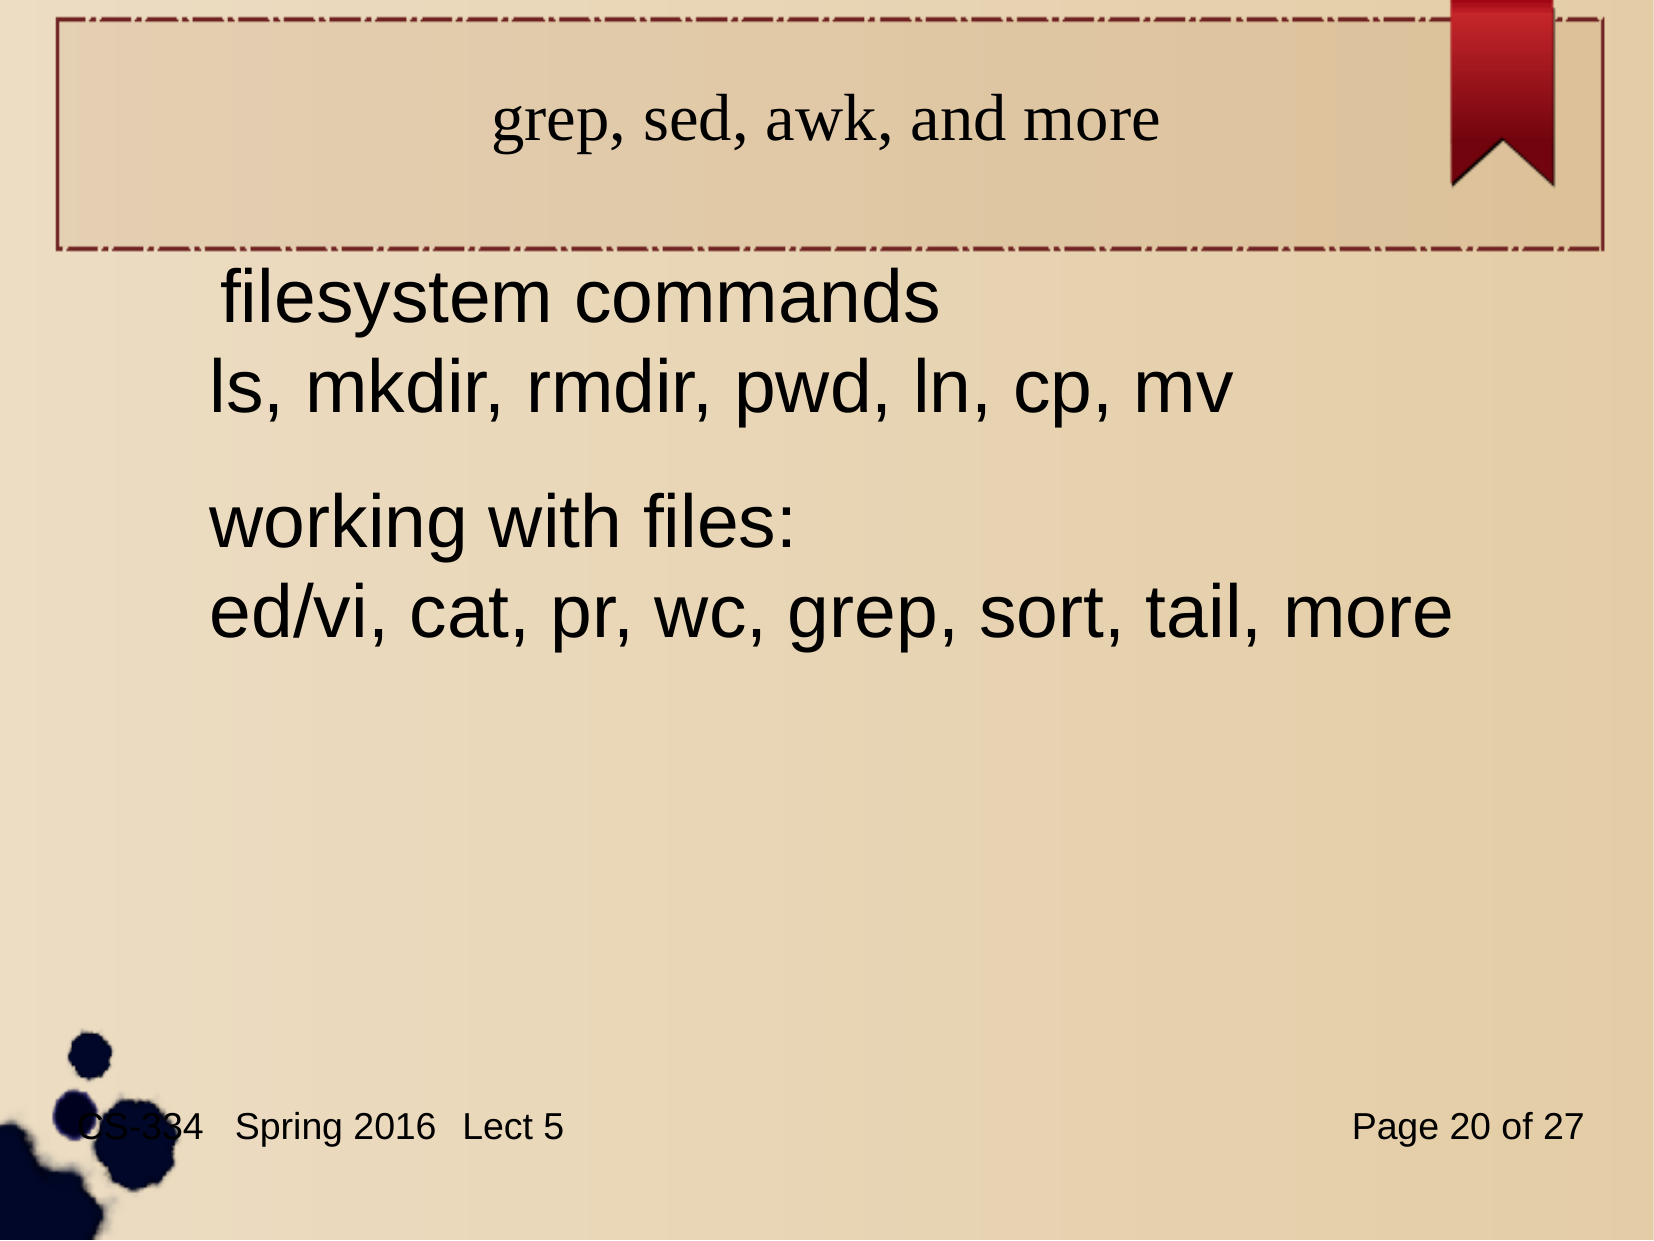

grep, sed, awk, and more
 filesystem commands
ls, mkdir, rmdir, pwd, ln, cp, mv
working with files:
ed/vi, cat, pr, wc, grep, sort, tail, more
CS-334 Spring 2016	 Lect 5											Page of 27